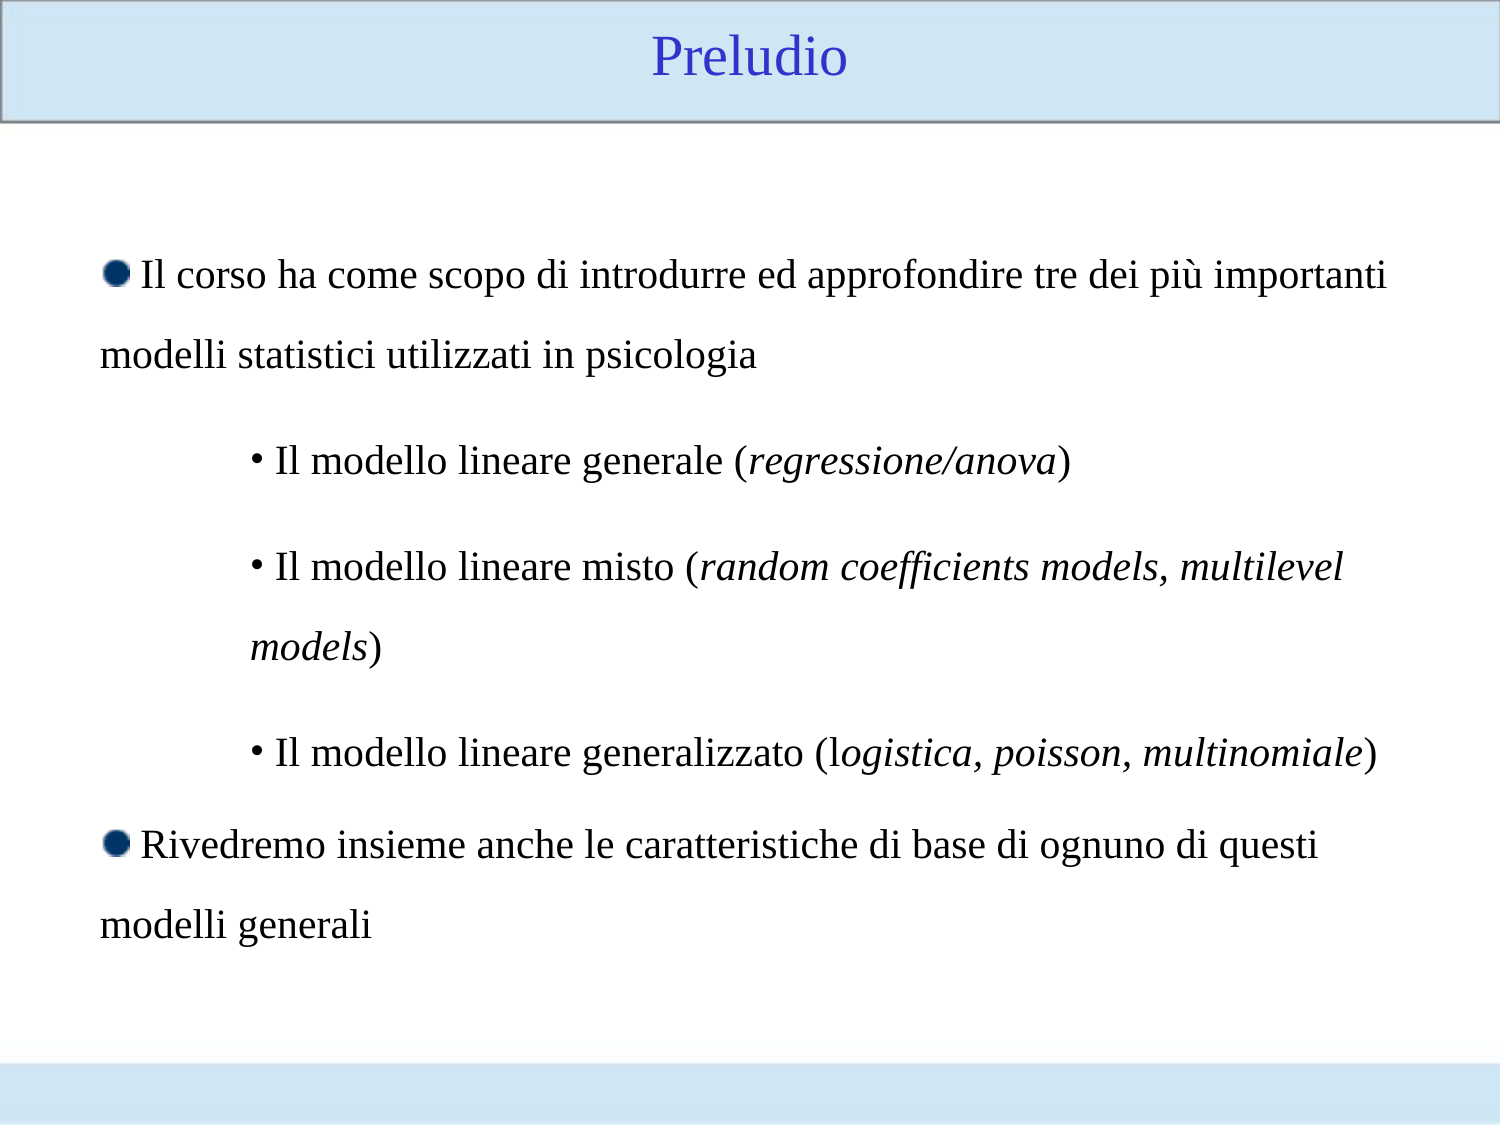

# Preludio
 Il corso ha come scopo di introdurre ed approfondire tre dei più importanti modelli statistici utilizzati in psicologia
 Il modello lineare generale (regressione/anova)
 Il modello lineare misto (random coefficients models, multilevel models)
 Il modello lineare generalizzato (logistica, poisson, multinomiale)
 Rivedremo insieme anche le caratteristiche di base di ognuno di questi modelli generali
3